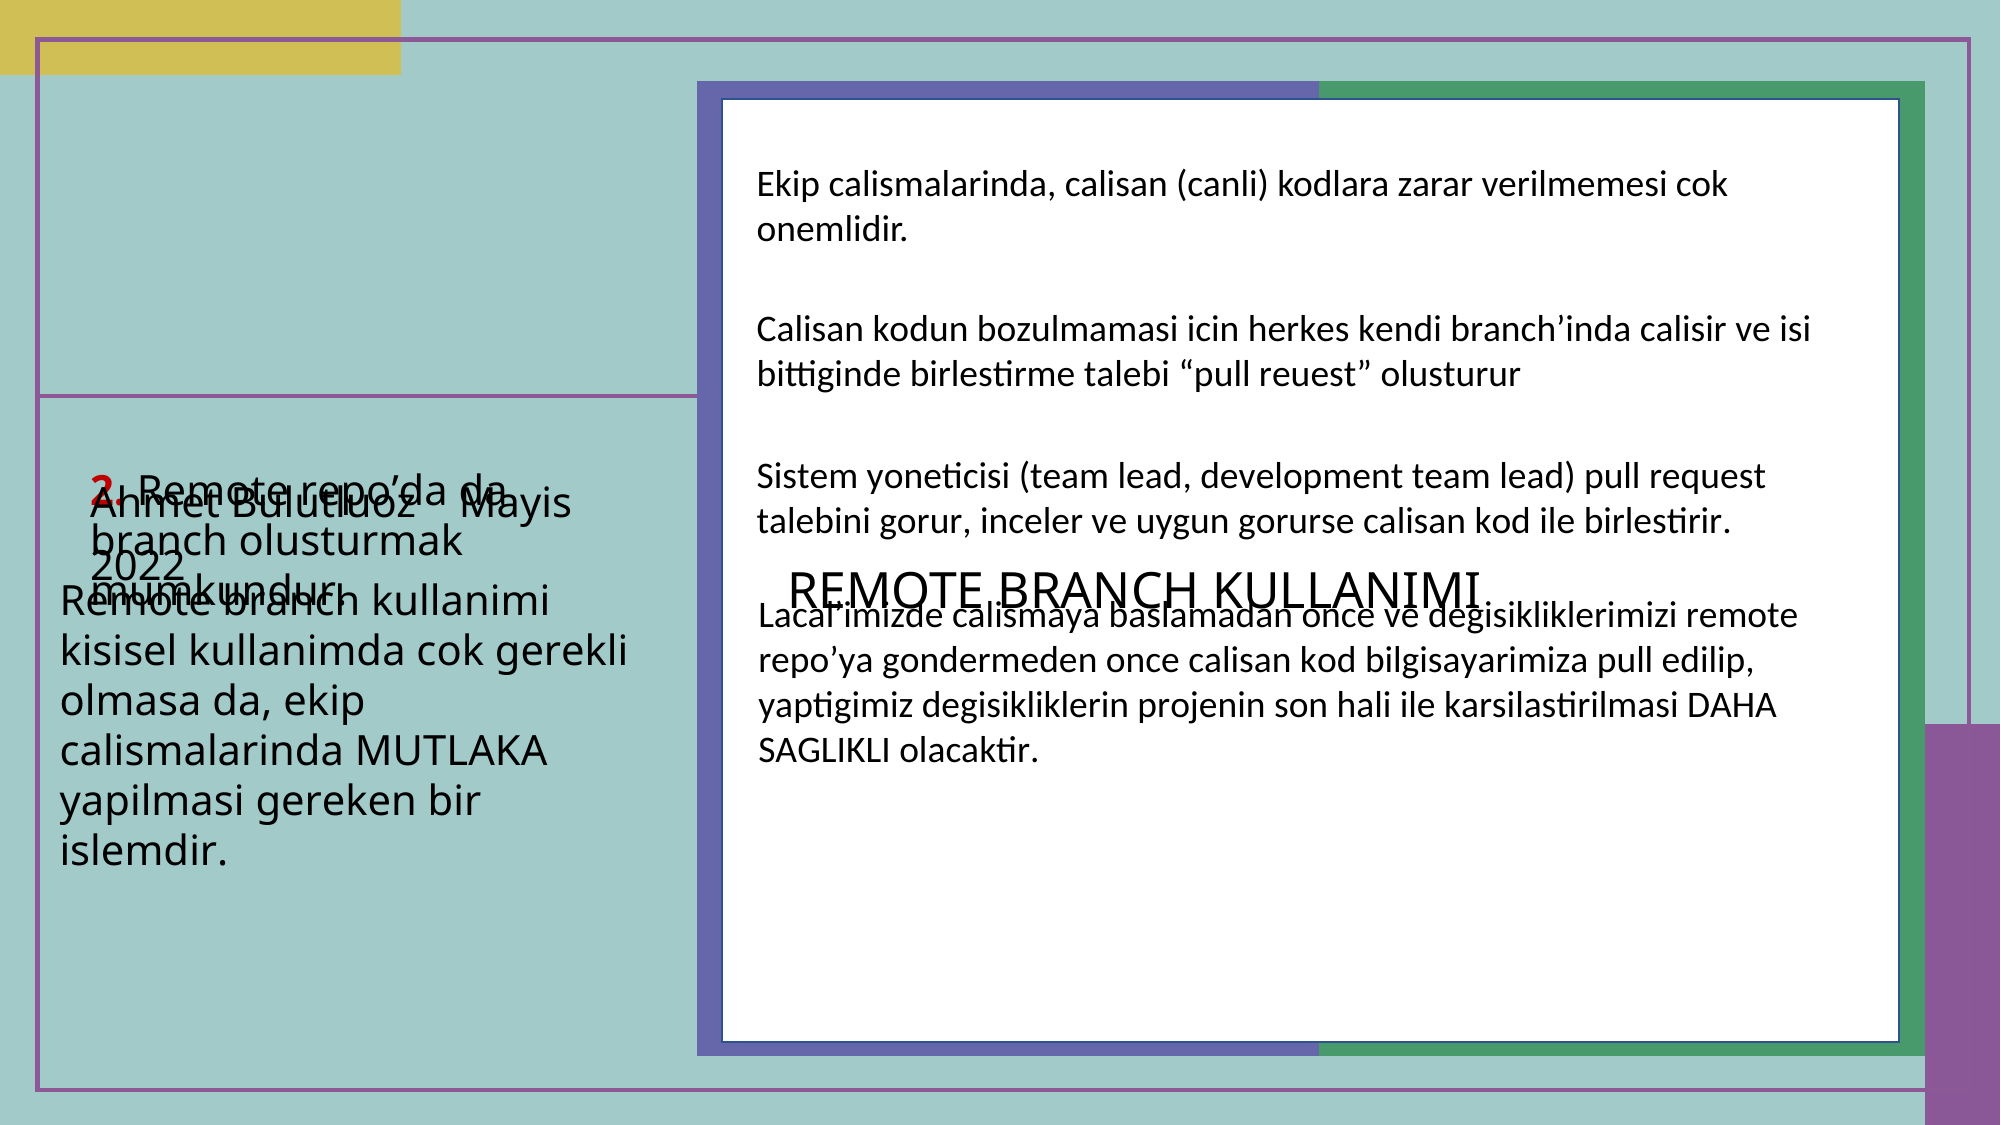

Ekip calismalarinda, calisan (canli) kodlara zarar verilmemesi cok onemlidir.
remote branch kullanimi
Calisan kodun bozulmamasi icin herkes kendi branch’inda calisir ve isi bittiginde birlestirme talebi “pull reuest” olusturur
Sistem yoneticisi (team lead, development team lead) pull request talebini gorur, inceler ve uygun gorurse calisan kod ile birlestirir.
# 2. Remote repo’da da branch olusturmak mumkundur.
Ahmet Bulutluoz Mayis 2022
Remote branch kullanimi kisisel kullanimda cok gerekli olmasa da, ekip calismalarinda MUTLAKA yapilmasi gereken bir islemdir.
Lacal’imizde calismaya baslamadan once ve degisikliklerimizi remote repo’ya gondermeden once calisan kod bilgisayarimiza pull edilip, yaptigimiz degisikliklerin projenin son hali ile karsilastirilmasi DAHA SAGLIKLI olacaktir.